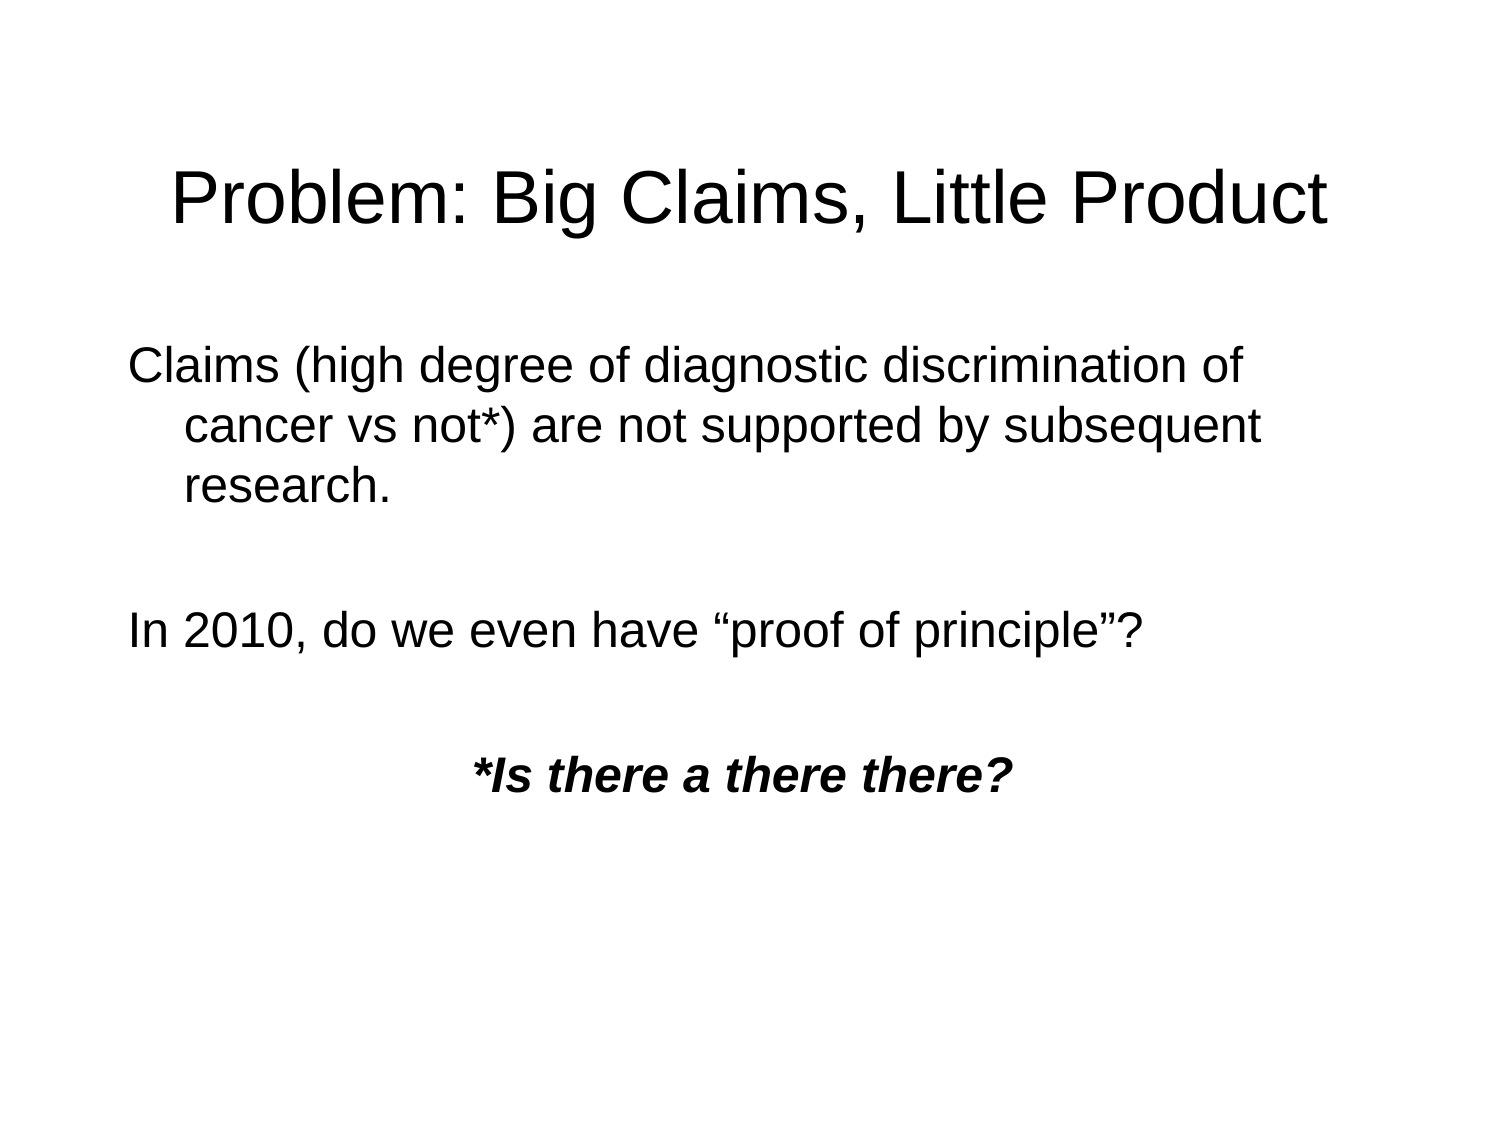

# Problem: Big Claims, Little Product
Claims (high degree of diagnostic discrimination of cancer vs not*) are not supported by subsequent research.
In 2010, do we even have “proof of principle”?
*Is there a there there?